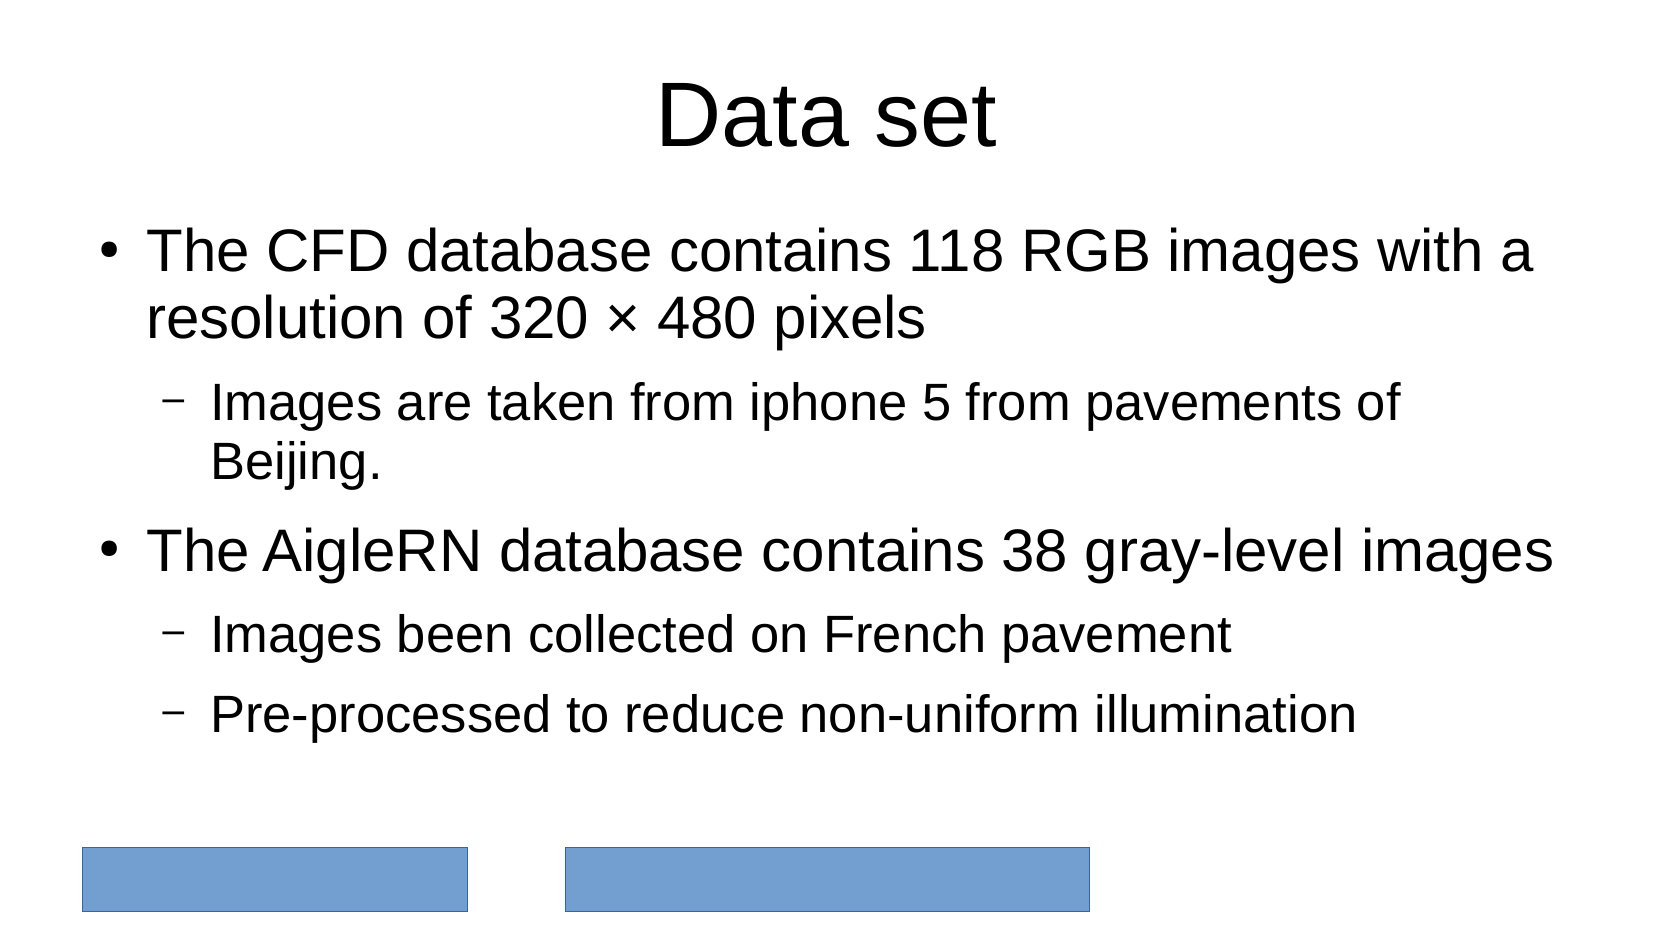

# Data set
The CFD database contains 118 RGB images with a resolution of 320 × 480 pixels
Images are taken from iphone 5 from pavements of Beijing.
The AigleRN database contains 38 gray-level images
Images been collected on French pavement
Pre-processed to reduce non-uniform illumination